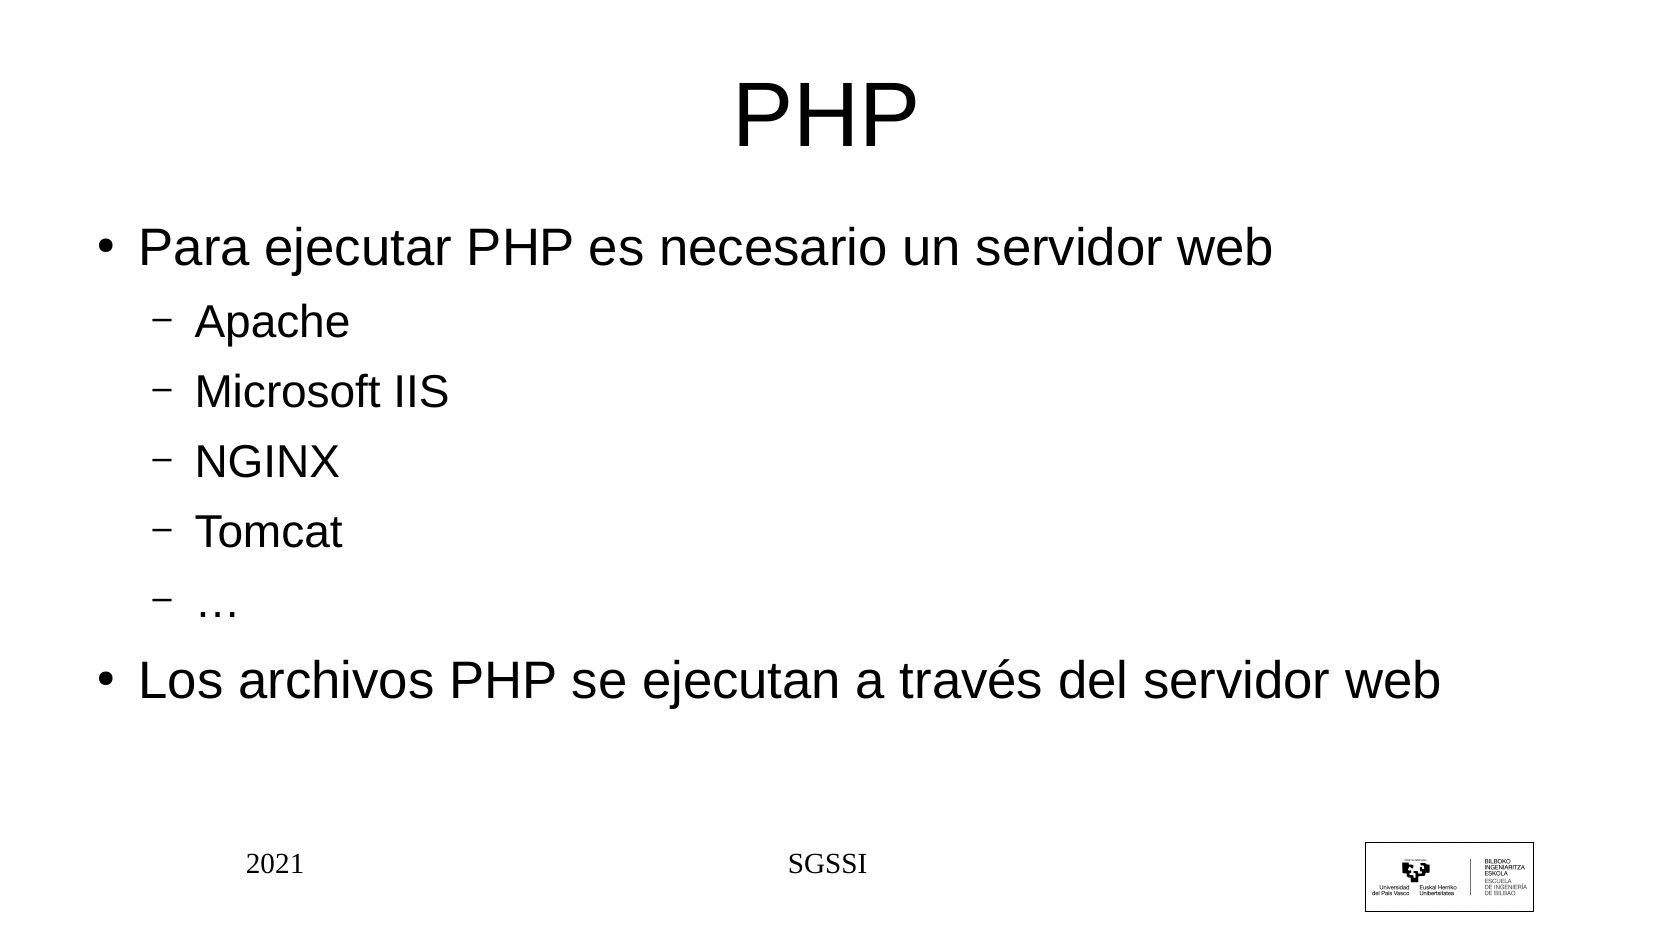

# PHP
Para ejecutar PHP es necesario un servidor web
Apache
Microsoft IIS
NGINX
Tomcat
…
Los archivos PHP se ejecutan a través del servidor web